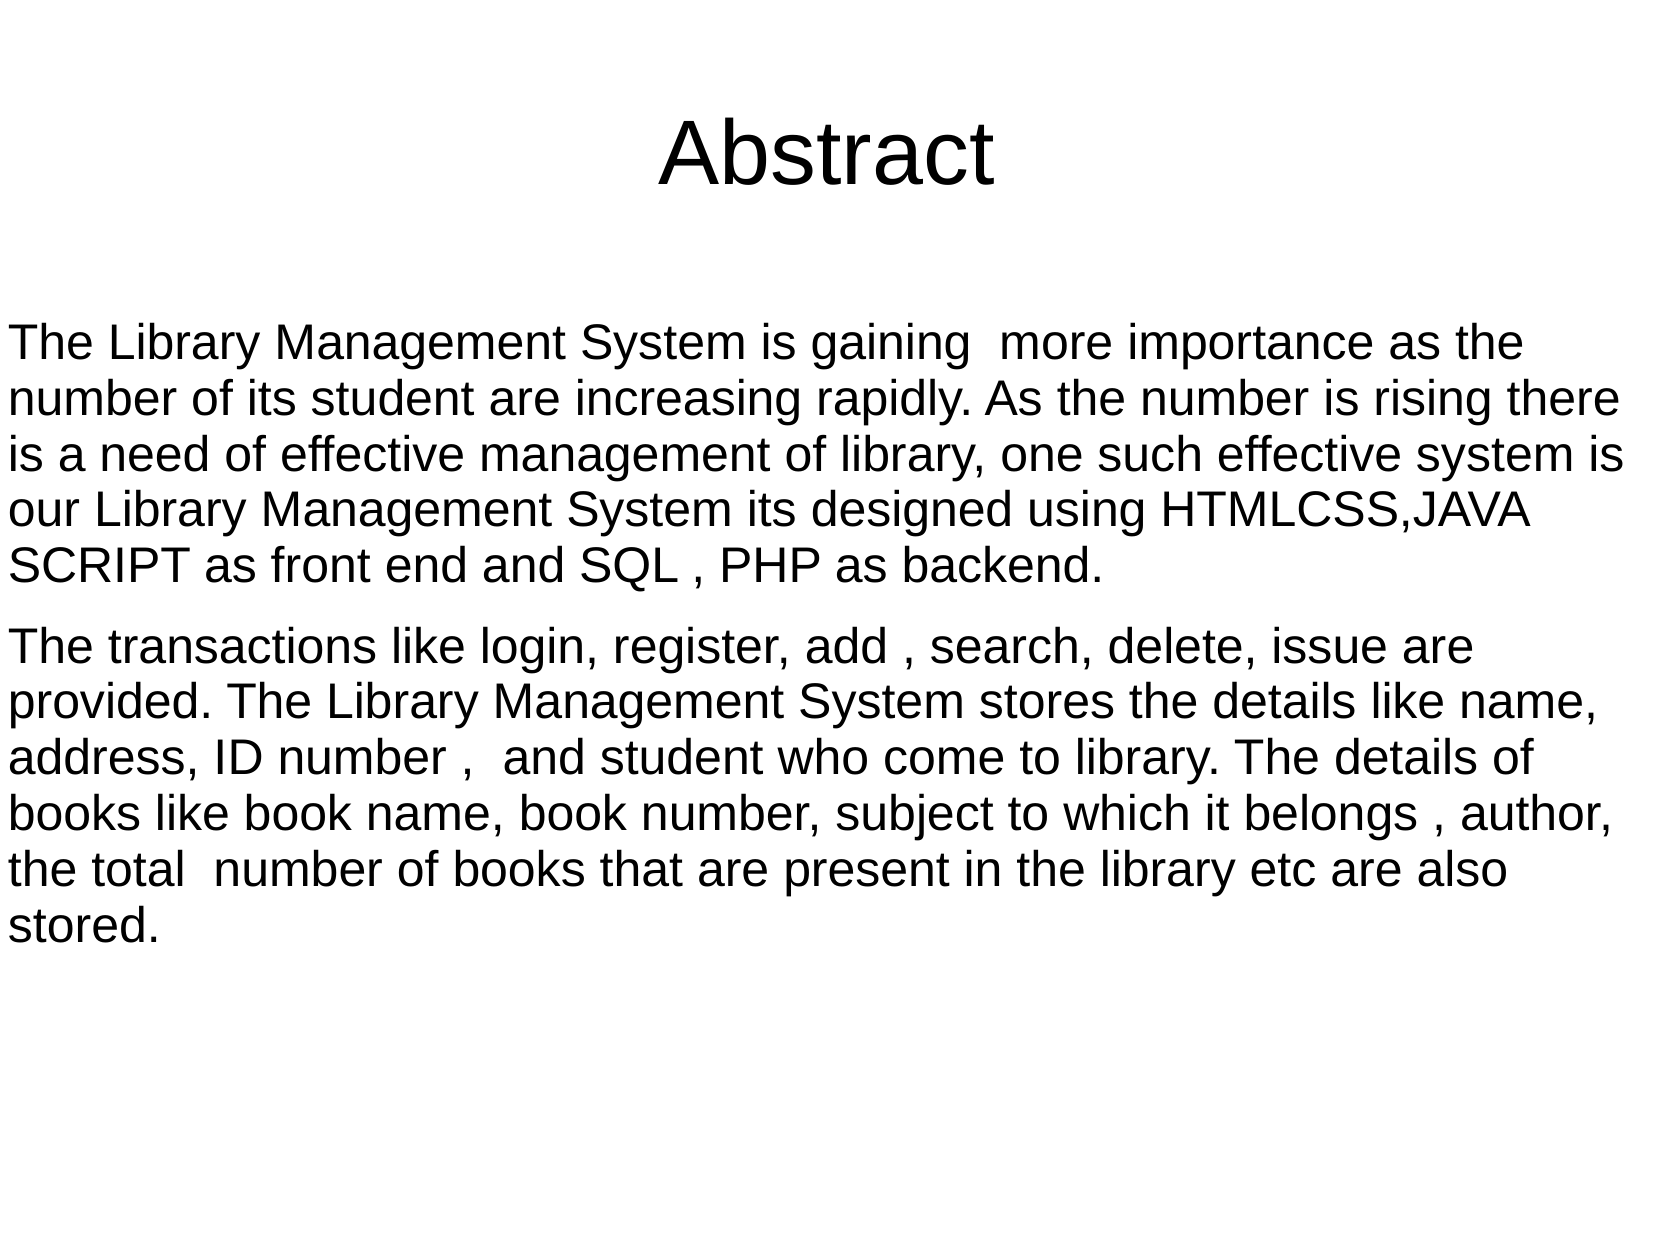

# Abstract
The Library Management System is gaining  more importance as the number of its student are increasing rapidly. As the number is rising there is a need of effective management of library, one such effective system is our Library Management System its designed using HTMLCSS,JAVA SCRIPT as front end and SQL , PHP as backend.
The transactions like login, register, add , search, delete, issue are provided. The Library Management System stores the details like name, address, ID number , and student who come to library. The details of books like book name, book number, subject to which it belongs , author, the total  number of books that are present in the library etc are also stored.